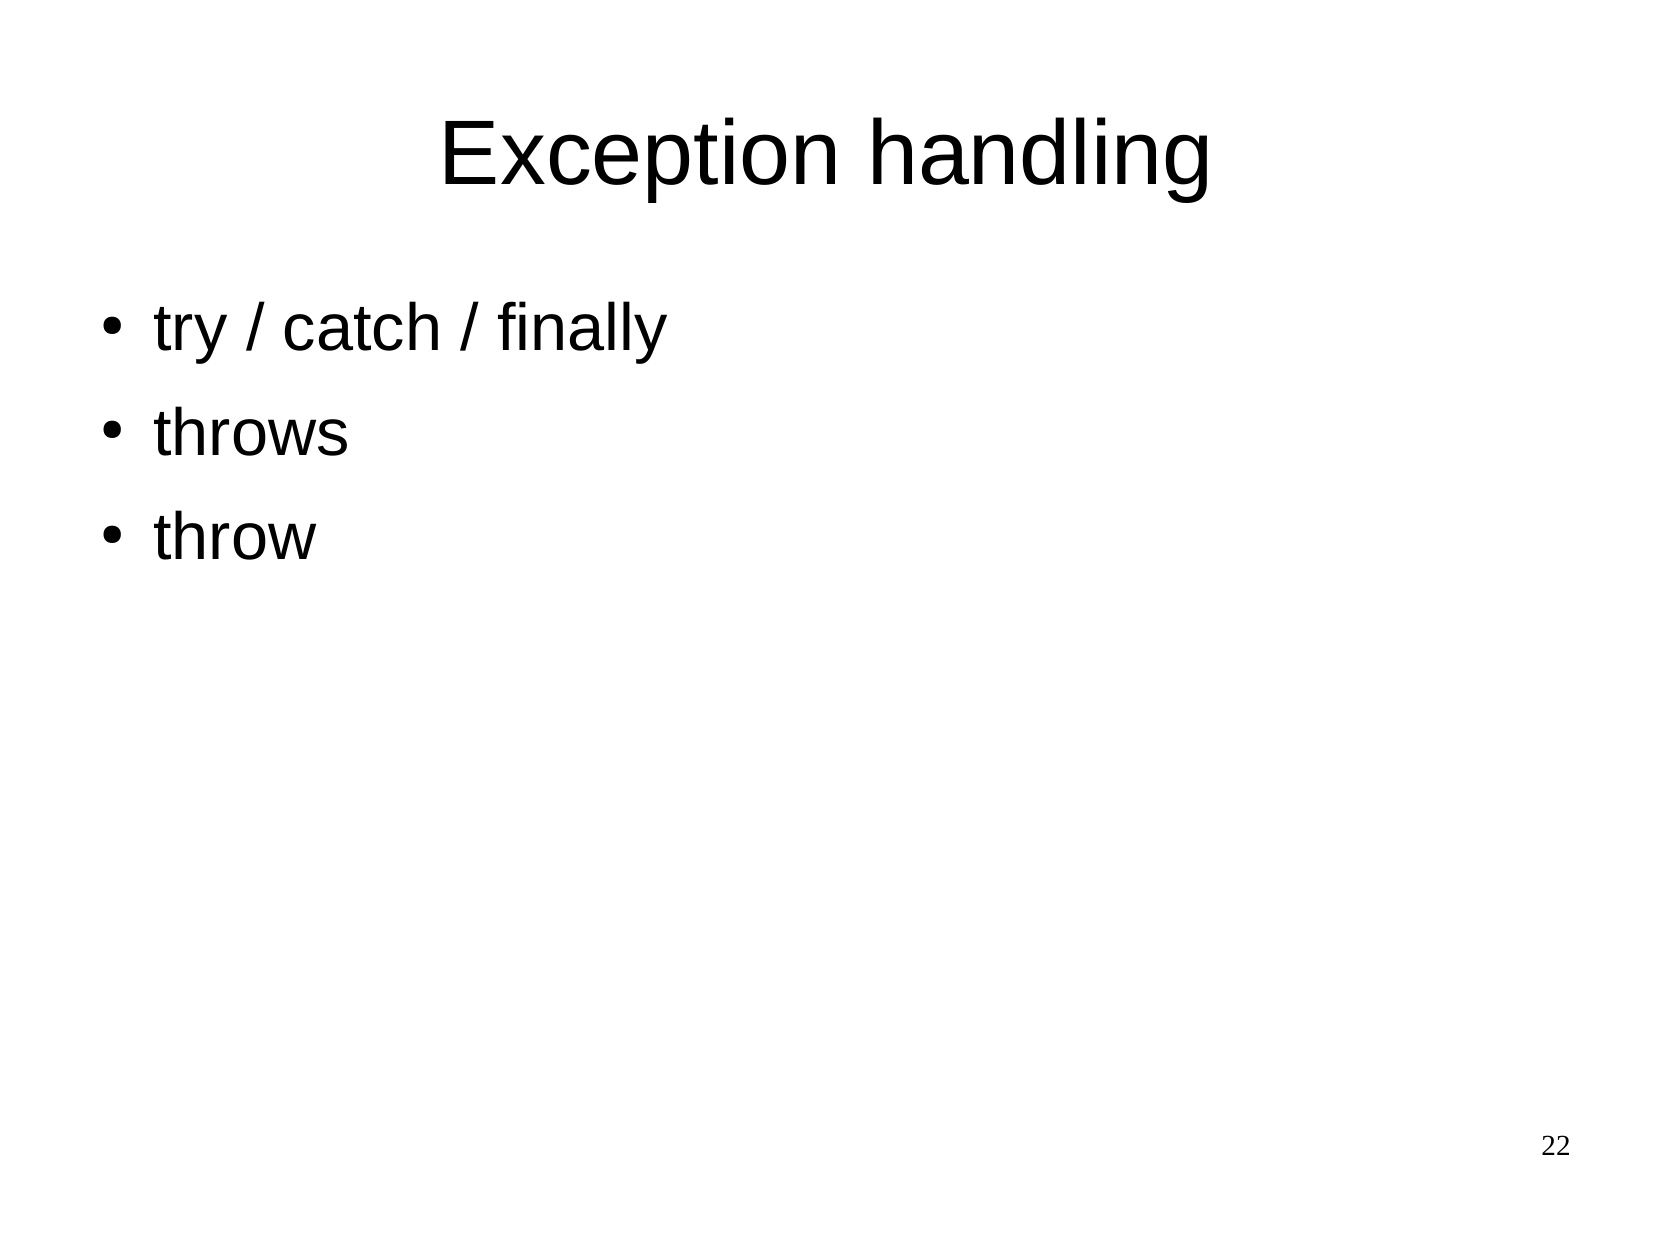

# Exception handling
try / catch / finally
throws
throw
22